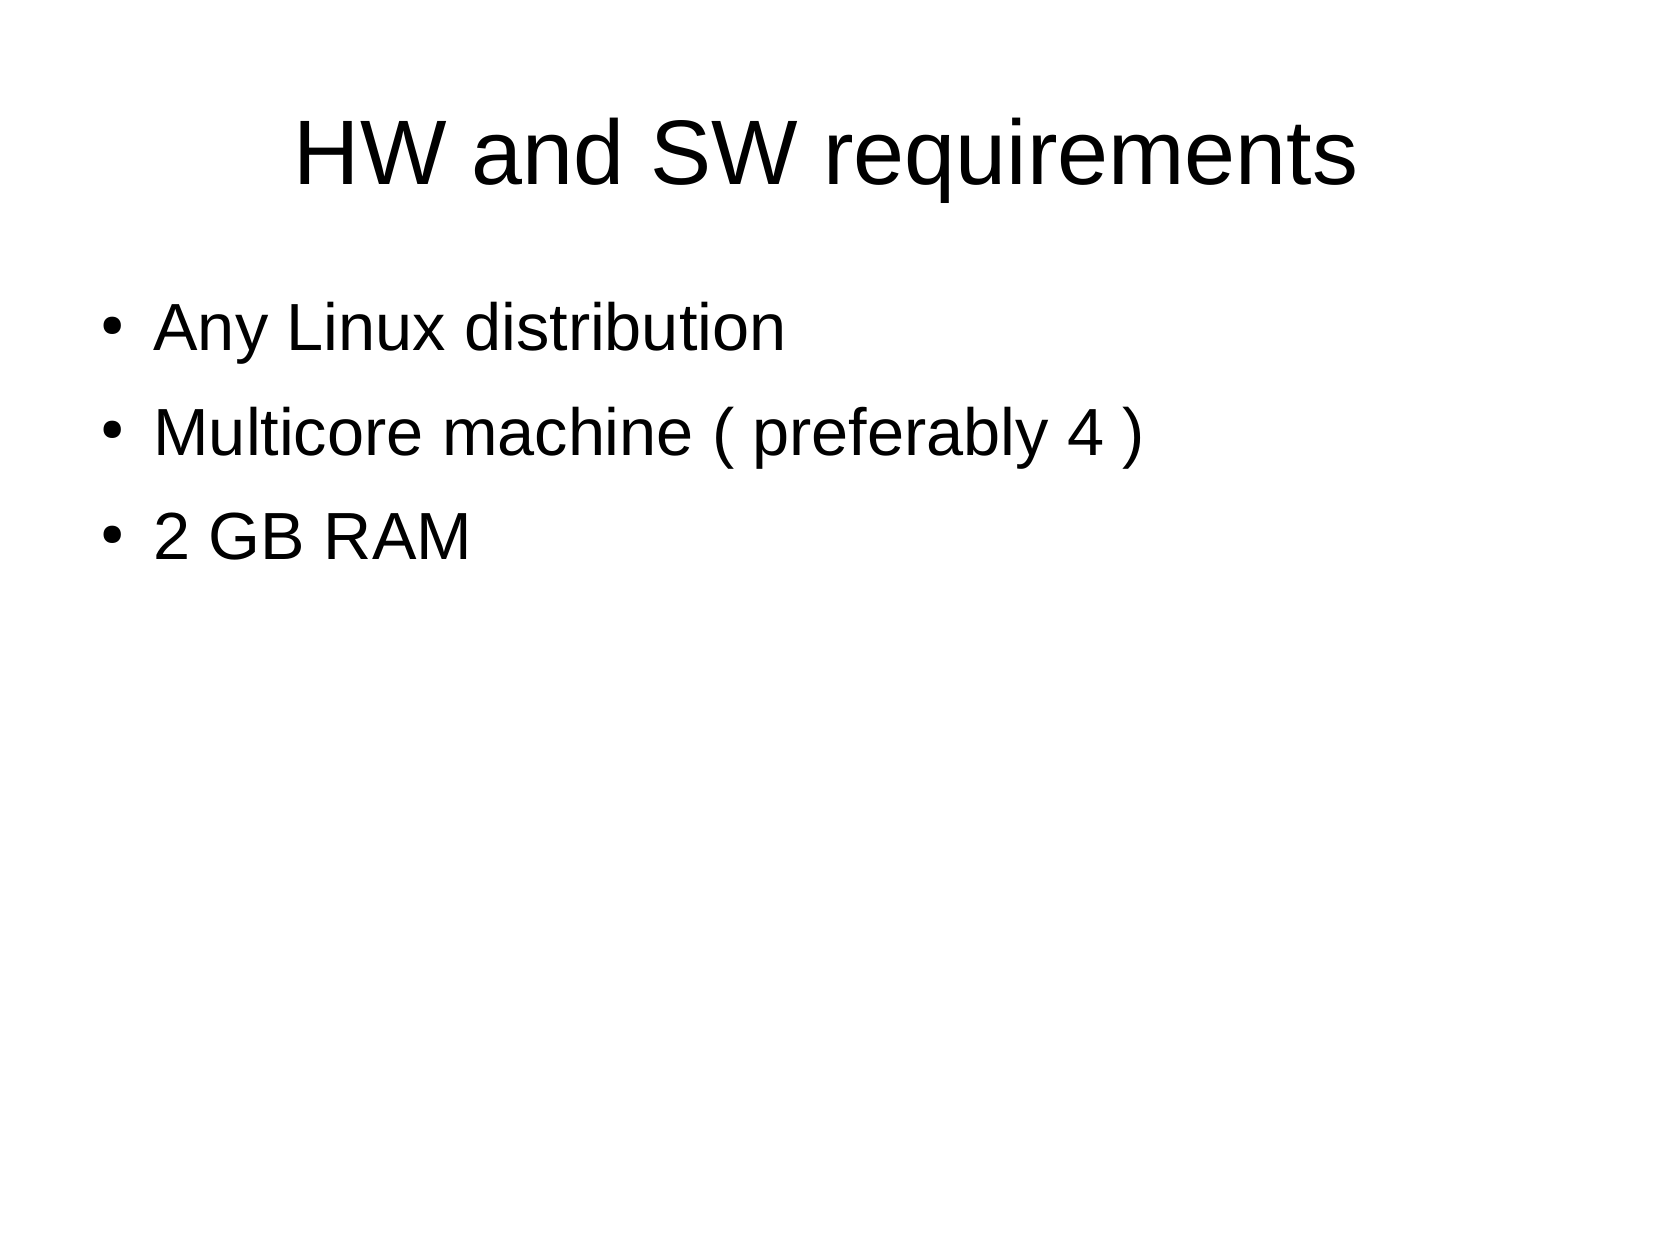

# HW and SW requirements
Any Linux distribution
Multicore machine ( preferably 4 )
2 GB RAM